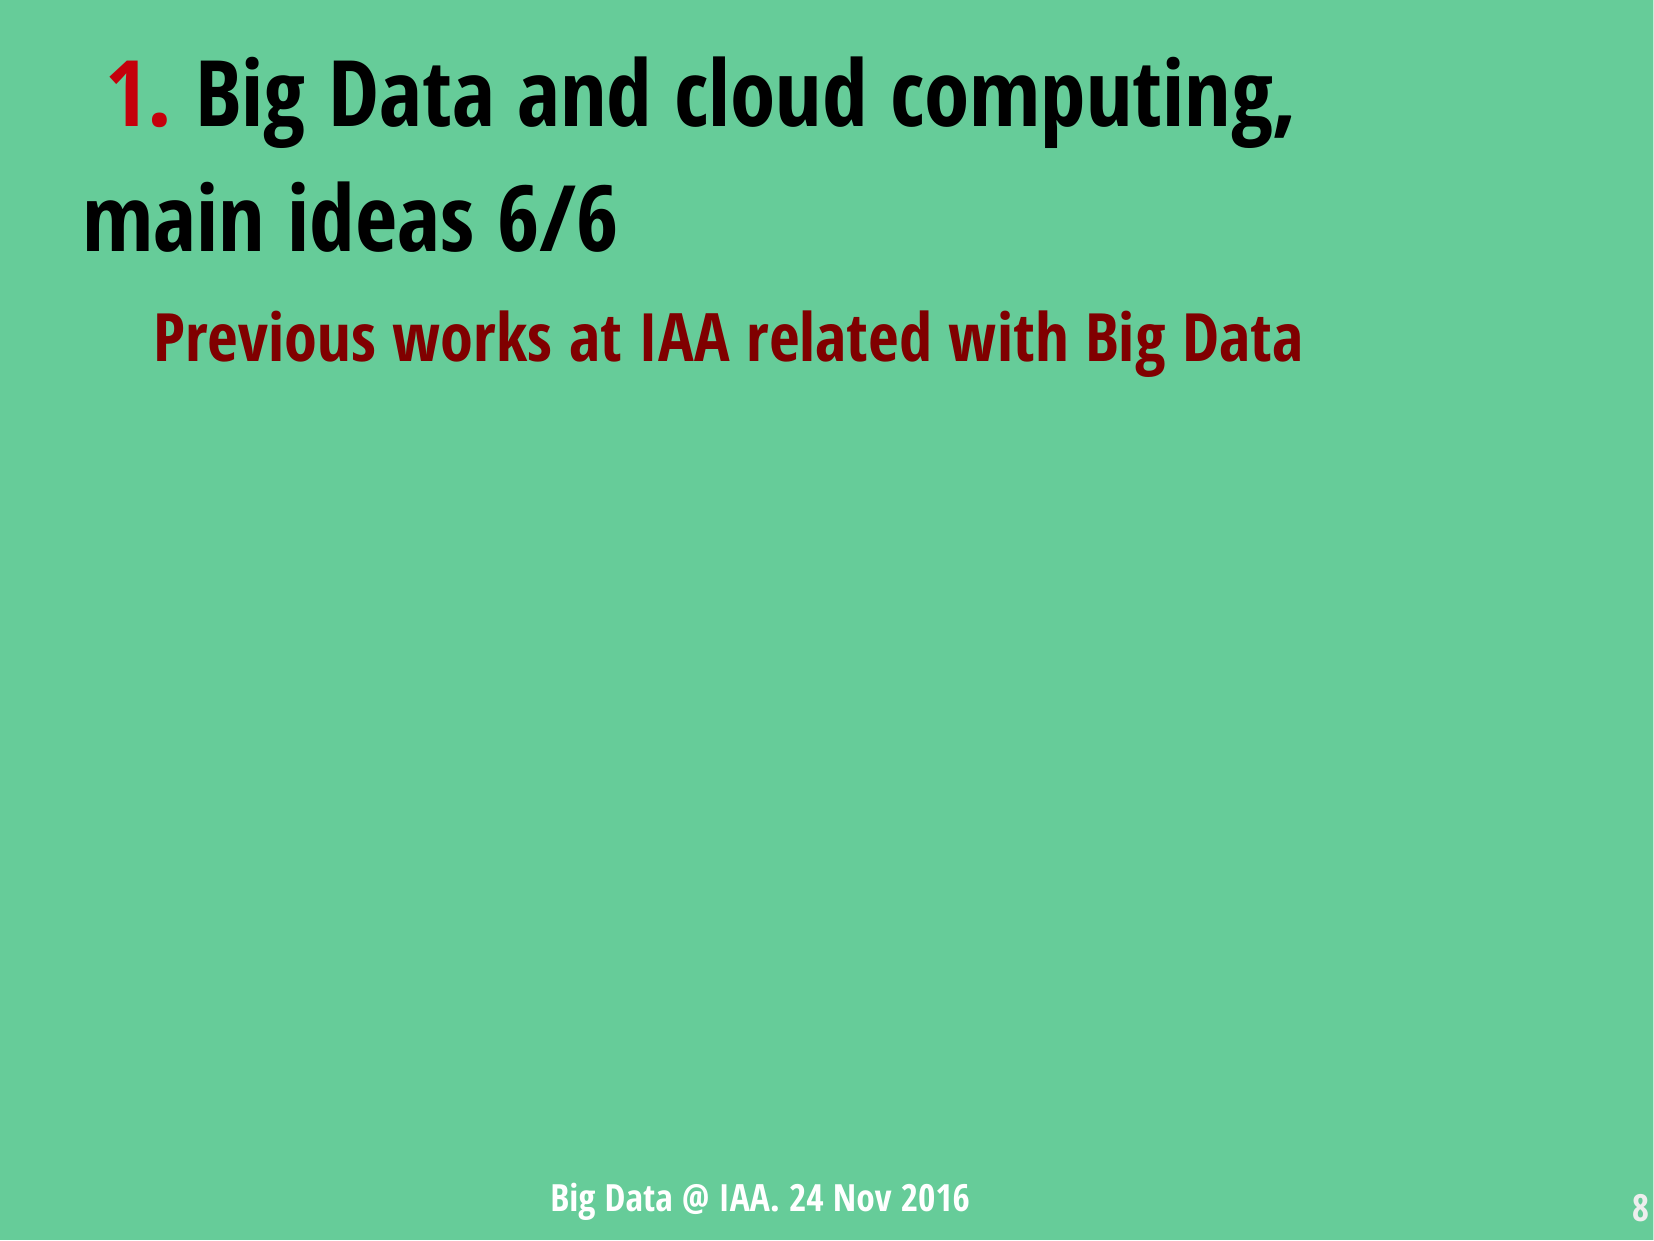

# 1. Big Data and cloud computing, main ideas 6/6
Previous works at IAA related with Big Data
Big Data @ IAA. 24 Nov 2016
8